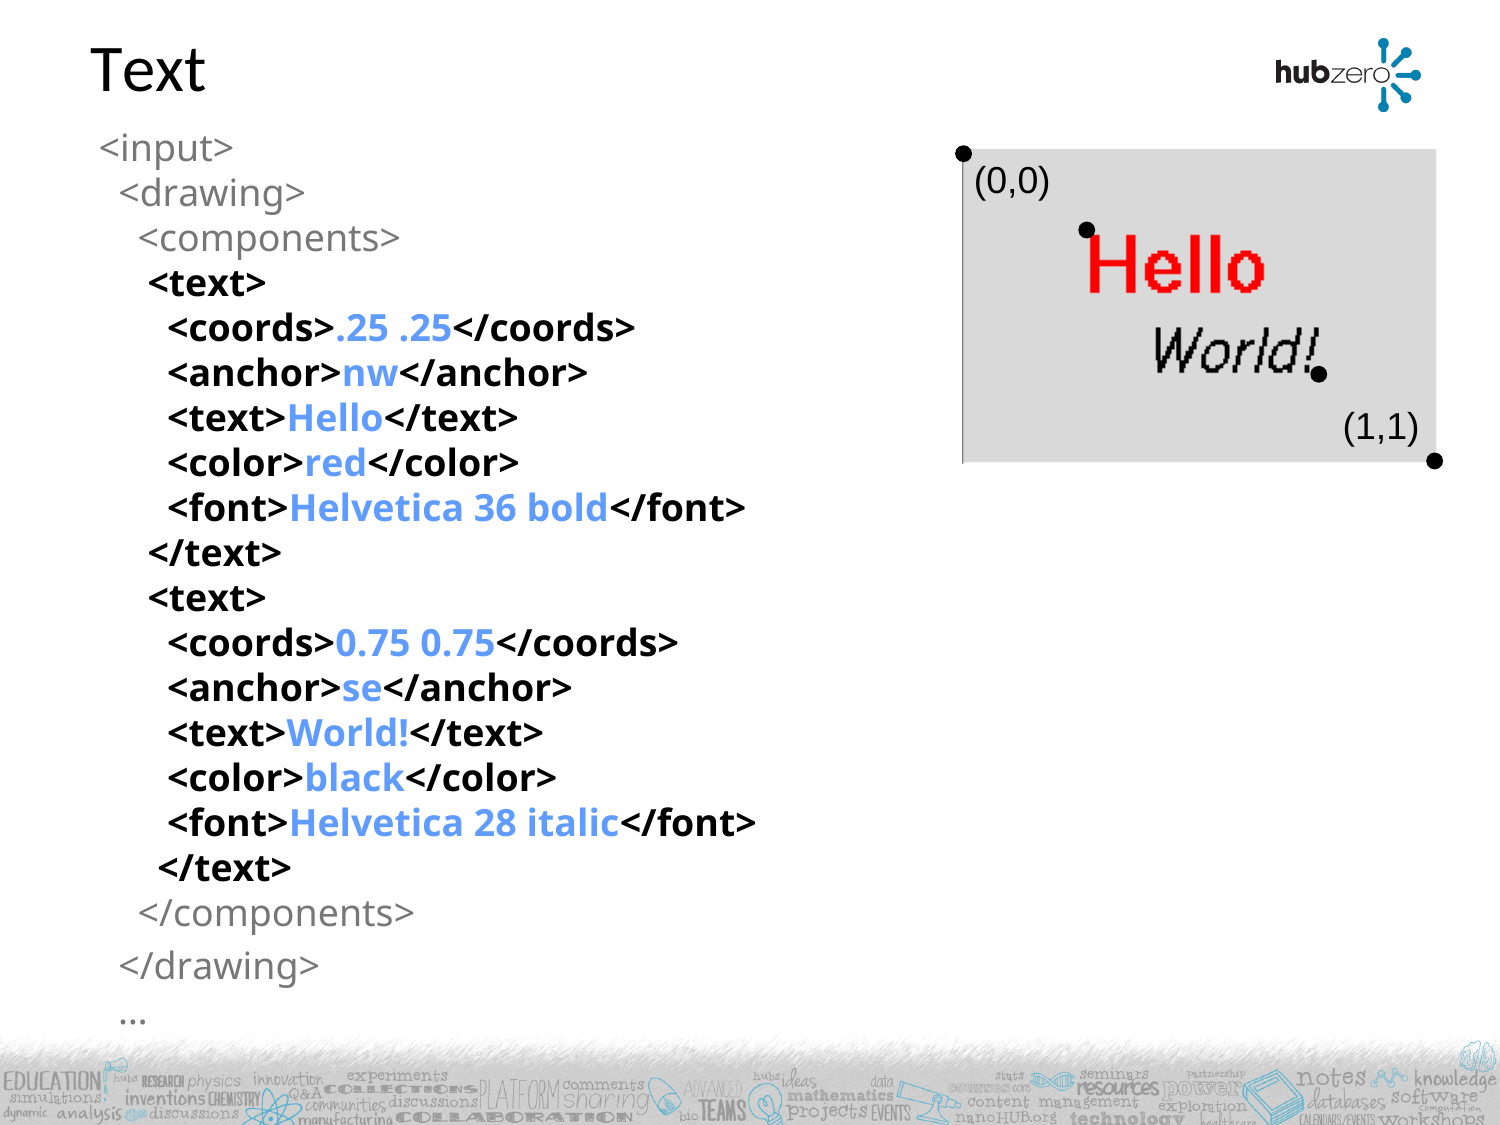

Text
<input>
 <drawing>
 <components>
 <text>
 <coords>.25 .25</coords>
 <anchor>nw</anchor>
 <text>Hello</text>
 <color>red</color>
 <font>Helvetica 36 bold</font>
 </text>
 <text>
 <coords>0.75 0.75</coords>
 <anchor>se</anchor>
 <text>World!</text>
 <color>black</color>
 <font>Helvetica 28 italic</font>
 </text>
 </components>
 </drawing>
 …
(0,0)
(1,1)